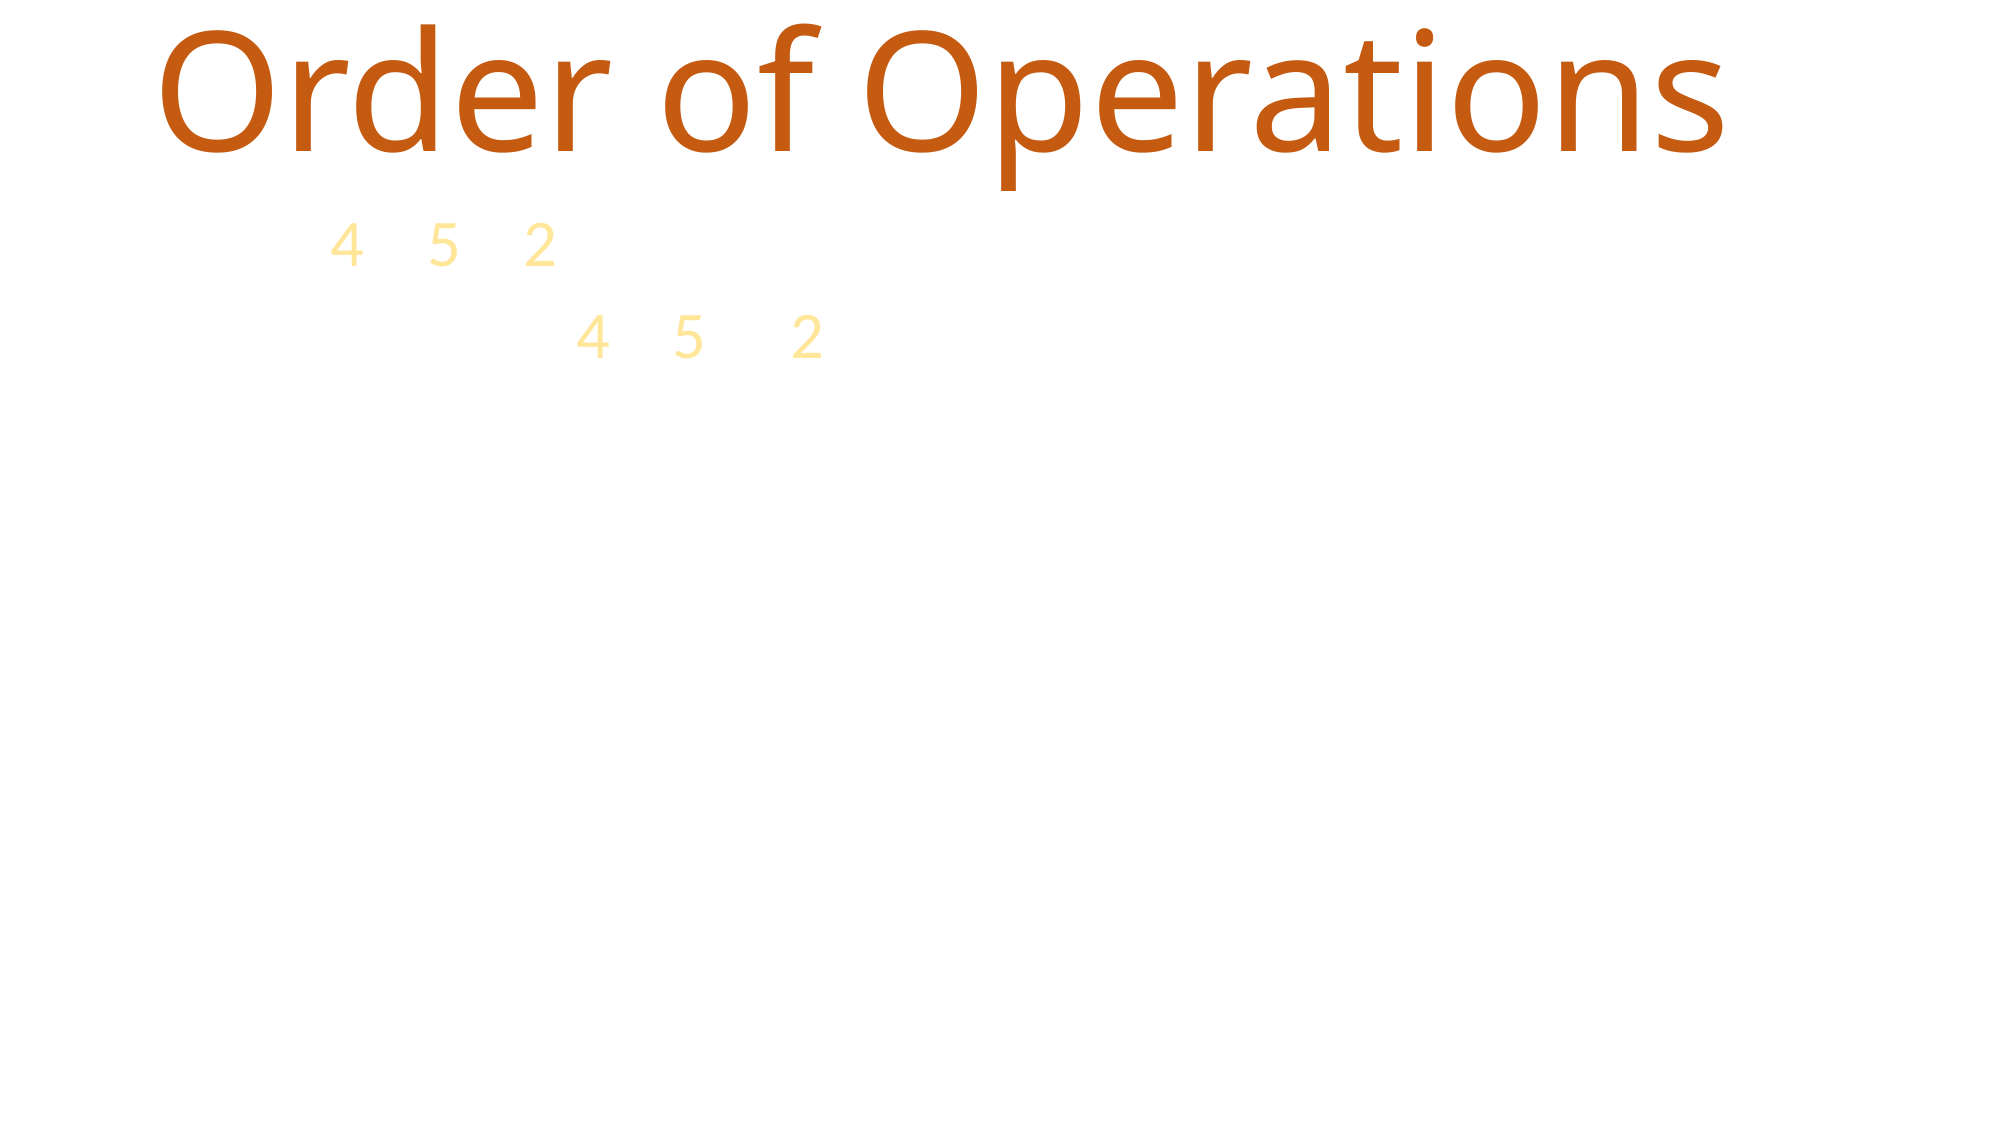

# Order of Operations
sum = 4 + 5 * 2
correct_sum = (4 + 5) * 2